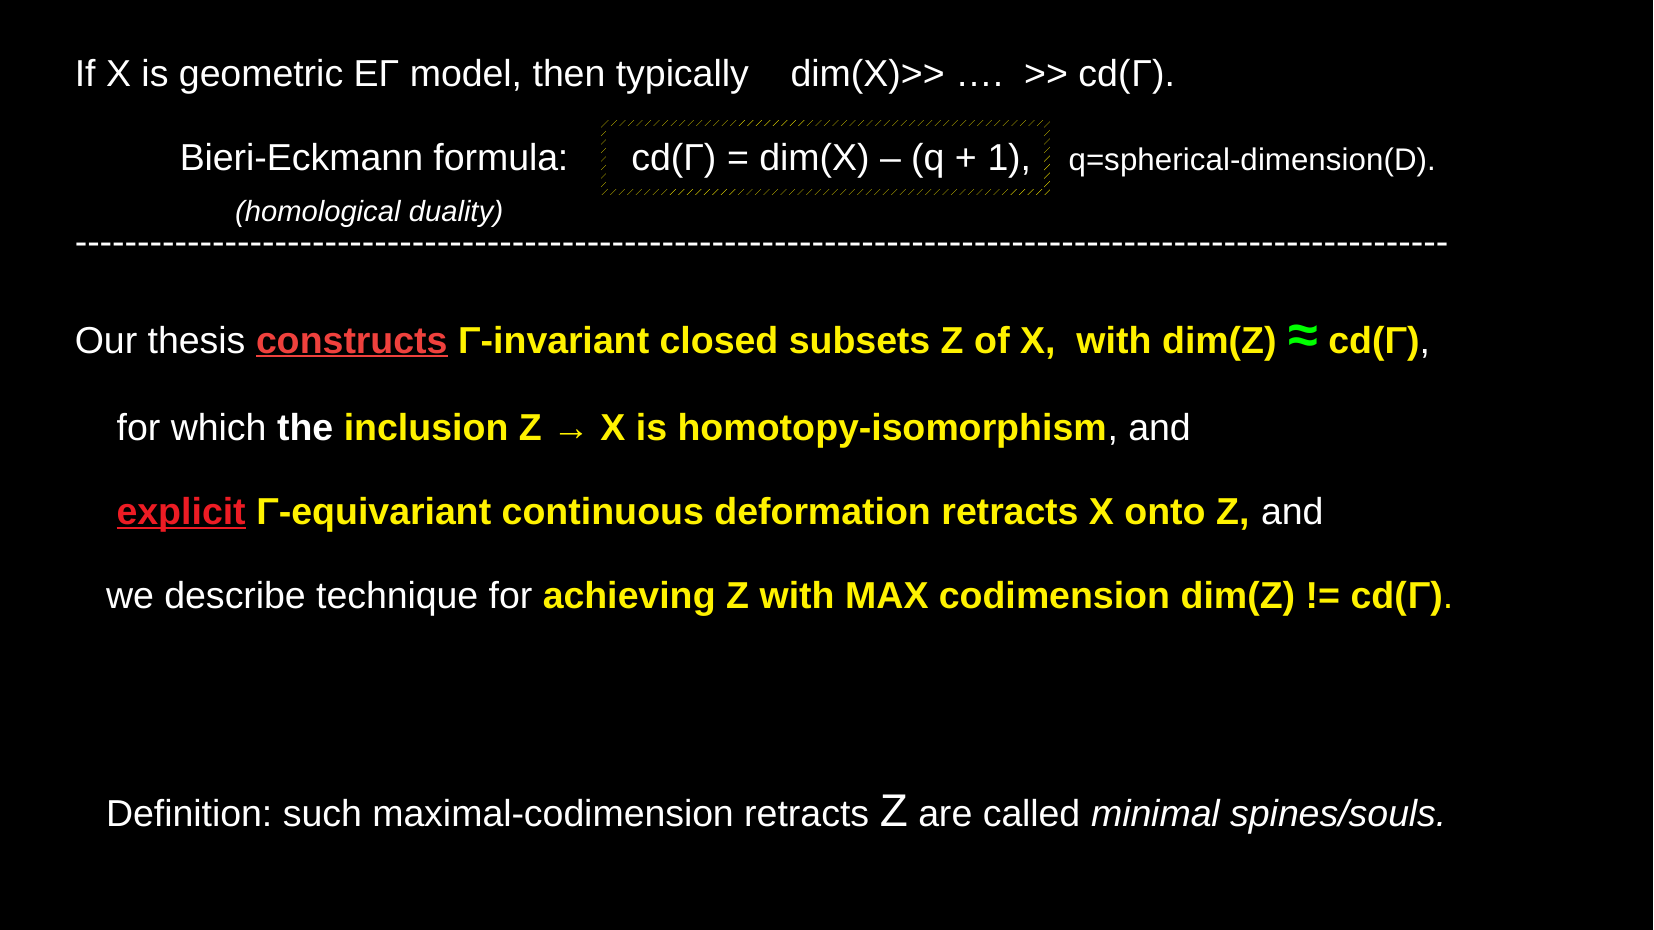

If X is geometric EΓ model, then typically dim(X)>> …. >> cd(Γ).
 Bieri-Eckmann formula: cd(Γ) = dim(X) – (q + 1), q=spherical-dimension(D).
--------------------------------------------------------------------------------------------------------------
Our thesis constructs Γ-invariant closed subsets Z of X, with dim(Z) ≈ cd(Γ),
 for which the inclusion Z → X is homotopy-isomorphism, and
 explicit Γ-equivariant continuous deformation retracts X onto Z, and
 we describe technique for achieving Z with MAX codimension dim(Z) != cd(Γ).
 Definition: such maximal-codimension retracts Z are called minimal spines/souls.
 (homological duality)